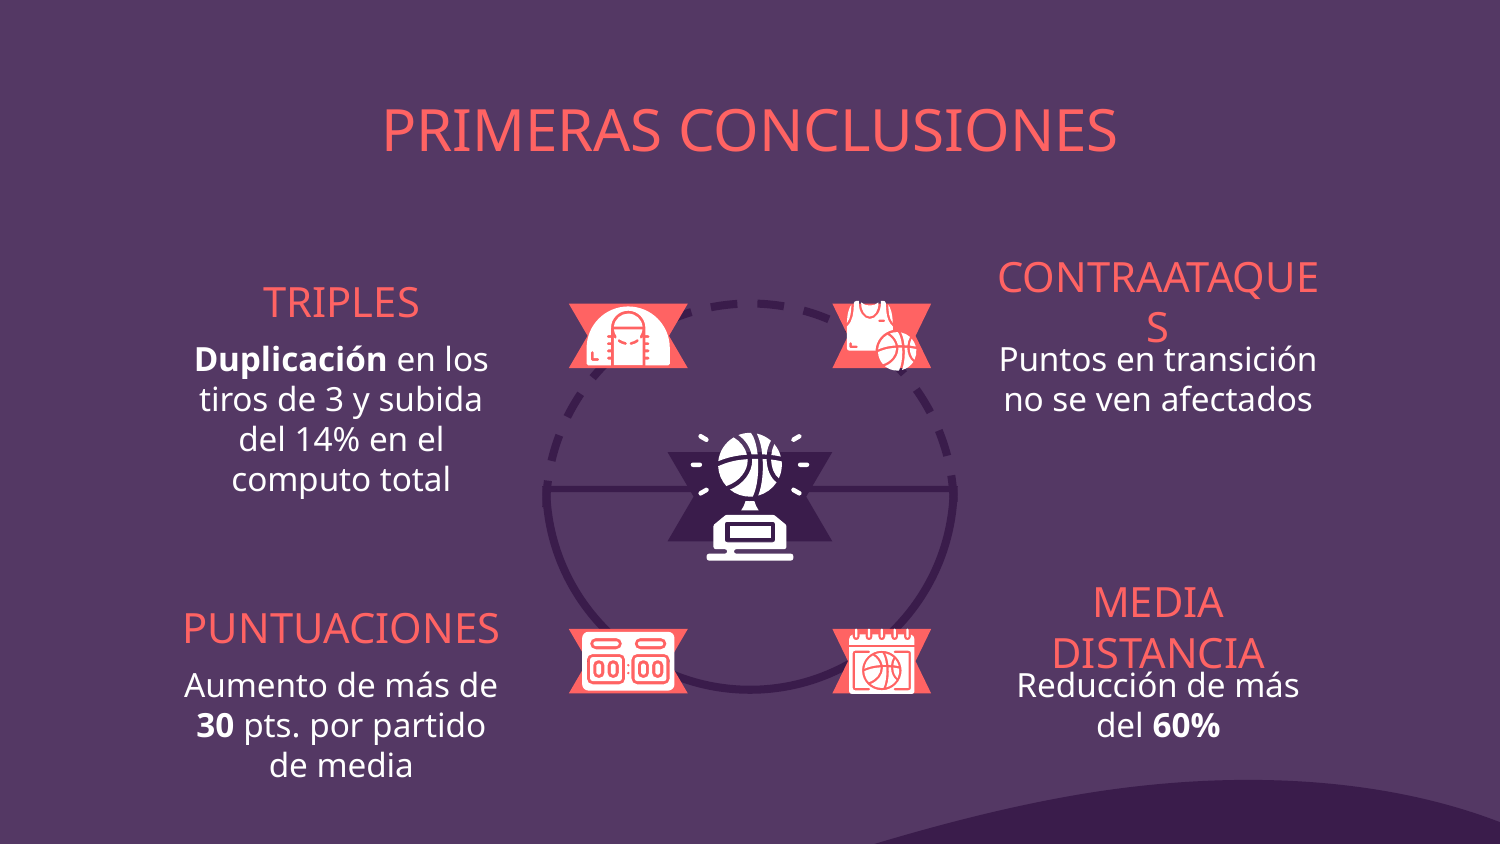

# PRIMERAS CONCLUSIONES
TRIPLES
CONTRAATAQUES
Duplicación en los tiros de 3 y subida del 14% en el computo total
Puntos en transición no se ven afectados
PUNTUACIONES
MEDIA DISTANCIA
Aumento de más de 30 pts. por partido de media
Reducción de más del 60%